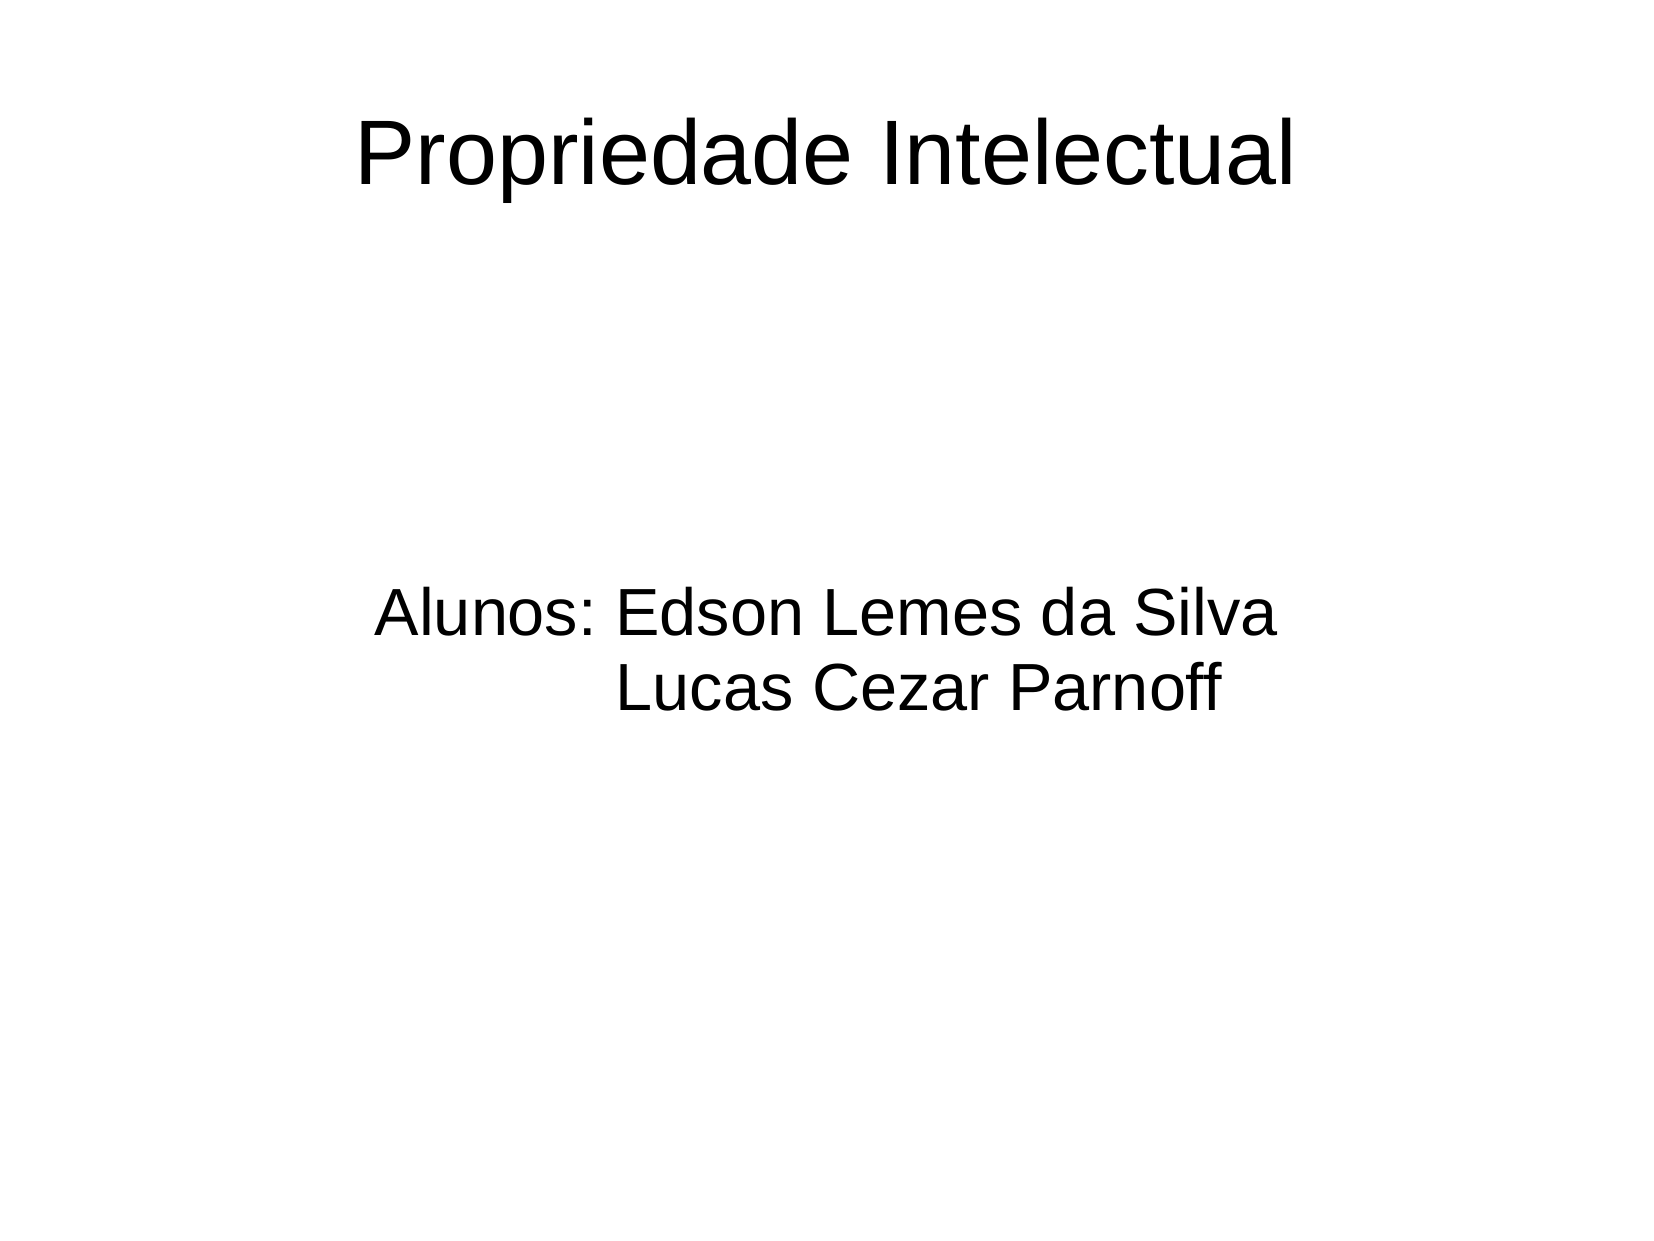

# Propriedade Intelectual
Alunos: Edson Lemes da Silva
		 Lucas Cezar Parnoff